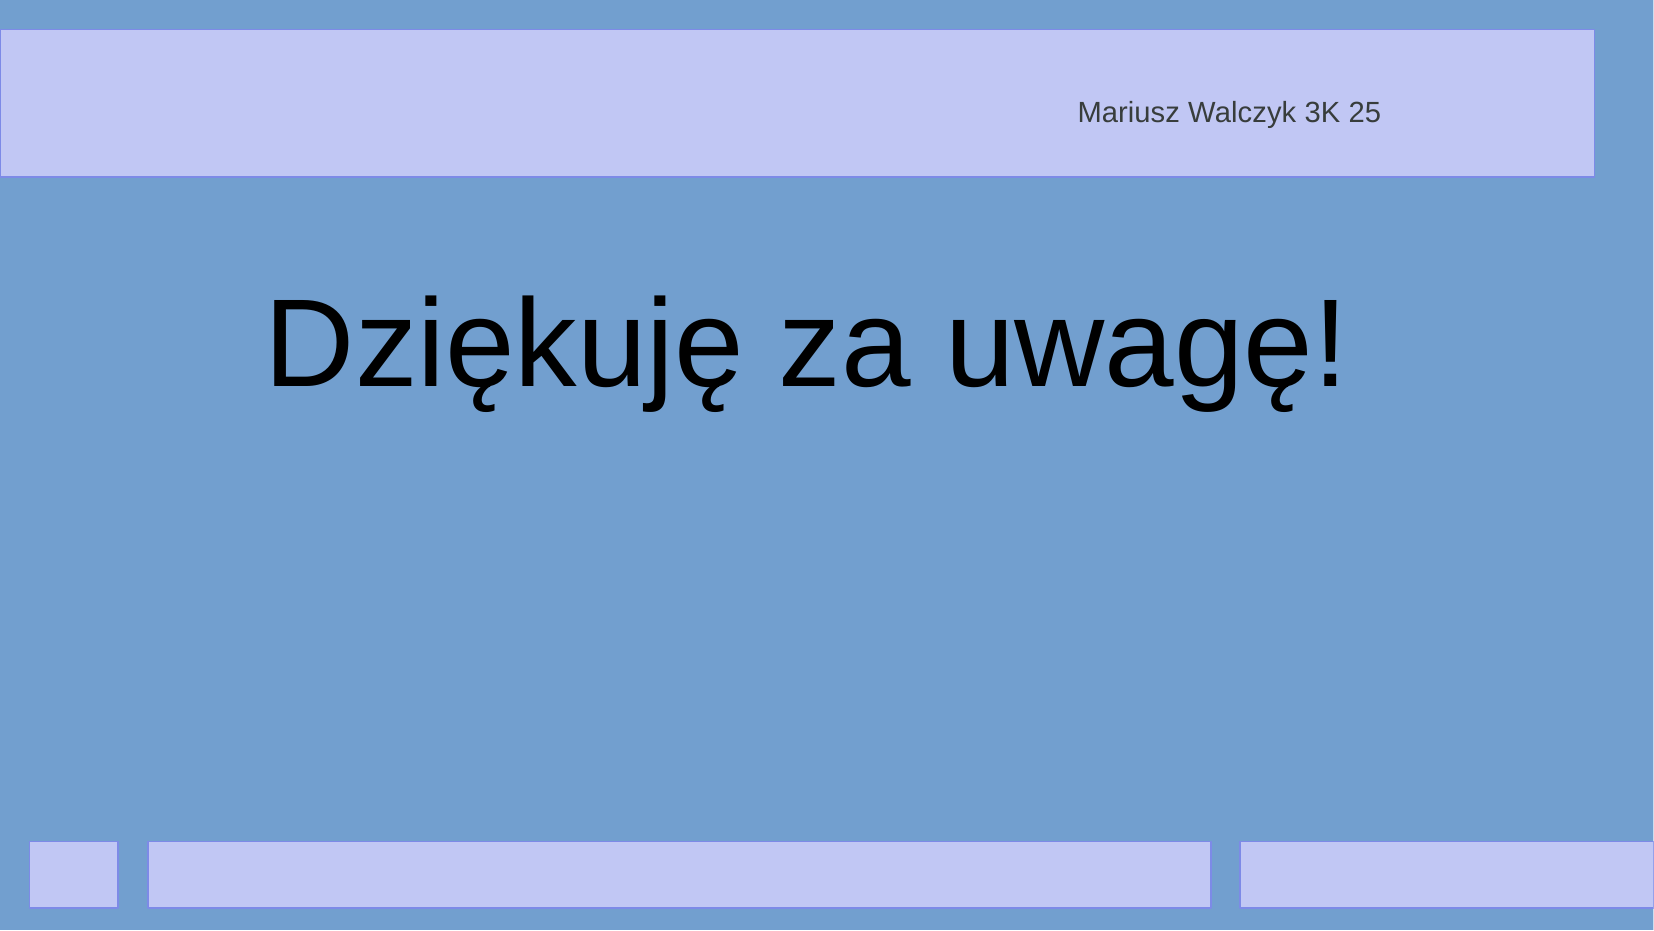

Mariusz Walczyk 3K 25
Dziękuję za uwagę!